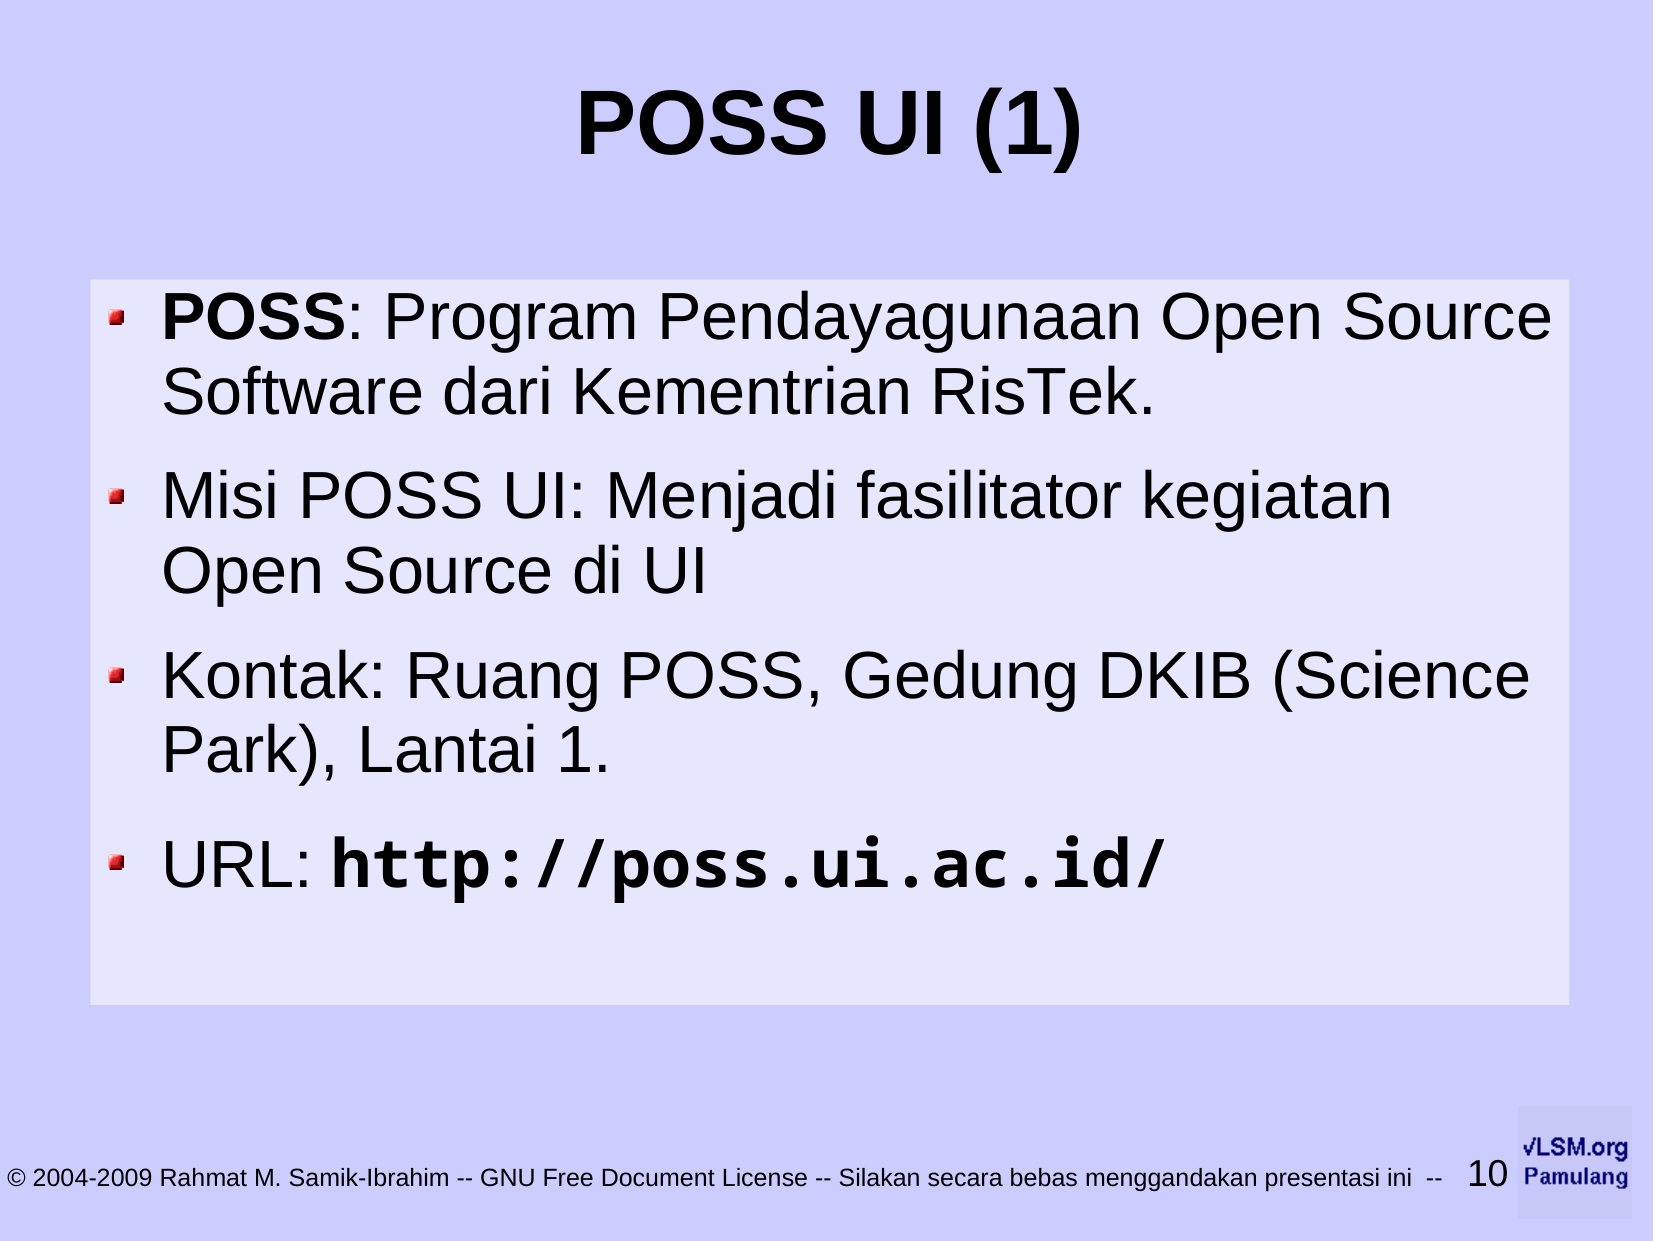

# POSS UI (1)
POSS: Program Pendayagunaan Open Source Software dari Kementrian RisTek.
Misi POSS UI: Menjadi fasilitator kegiatan Open Source di UI
Kontak: Ruang POSS, Gedung DKIB (Science Park), Lantai 1.
URL: http://poss.ui.ac.id/